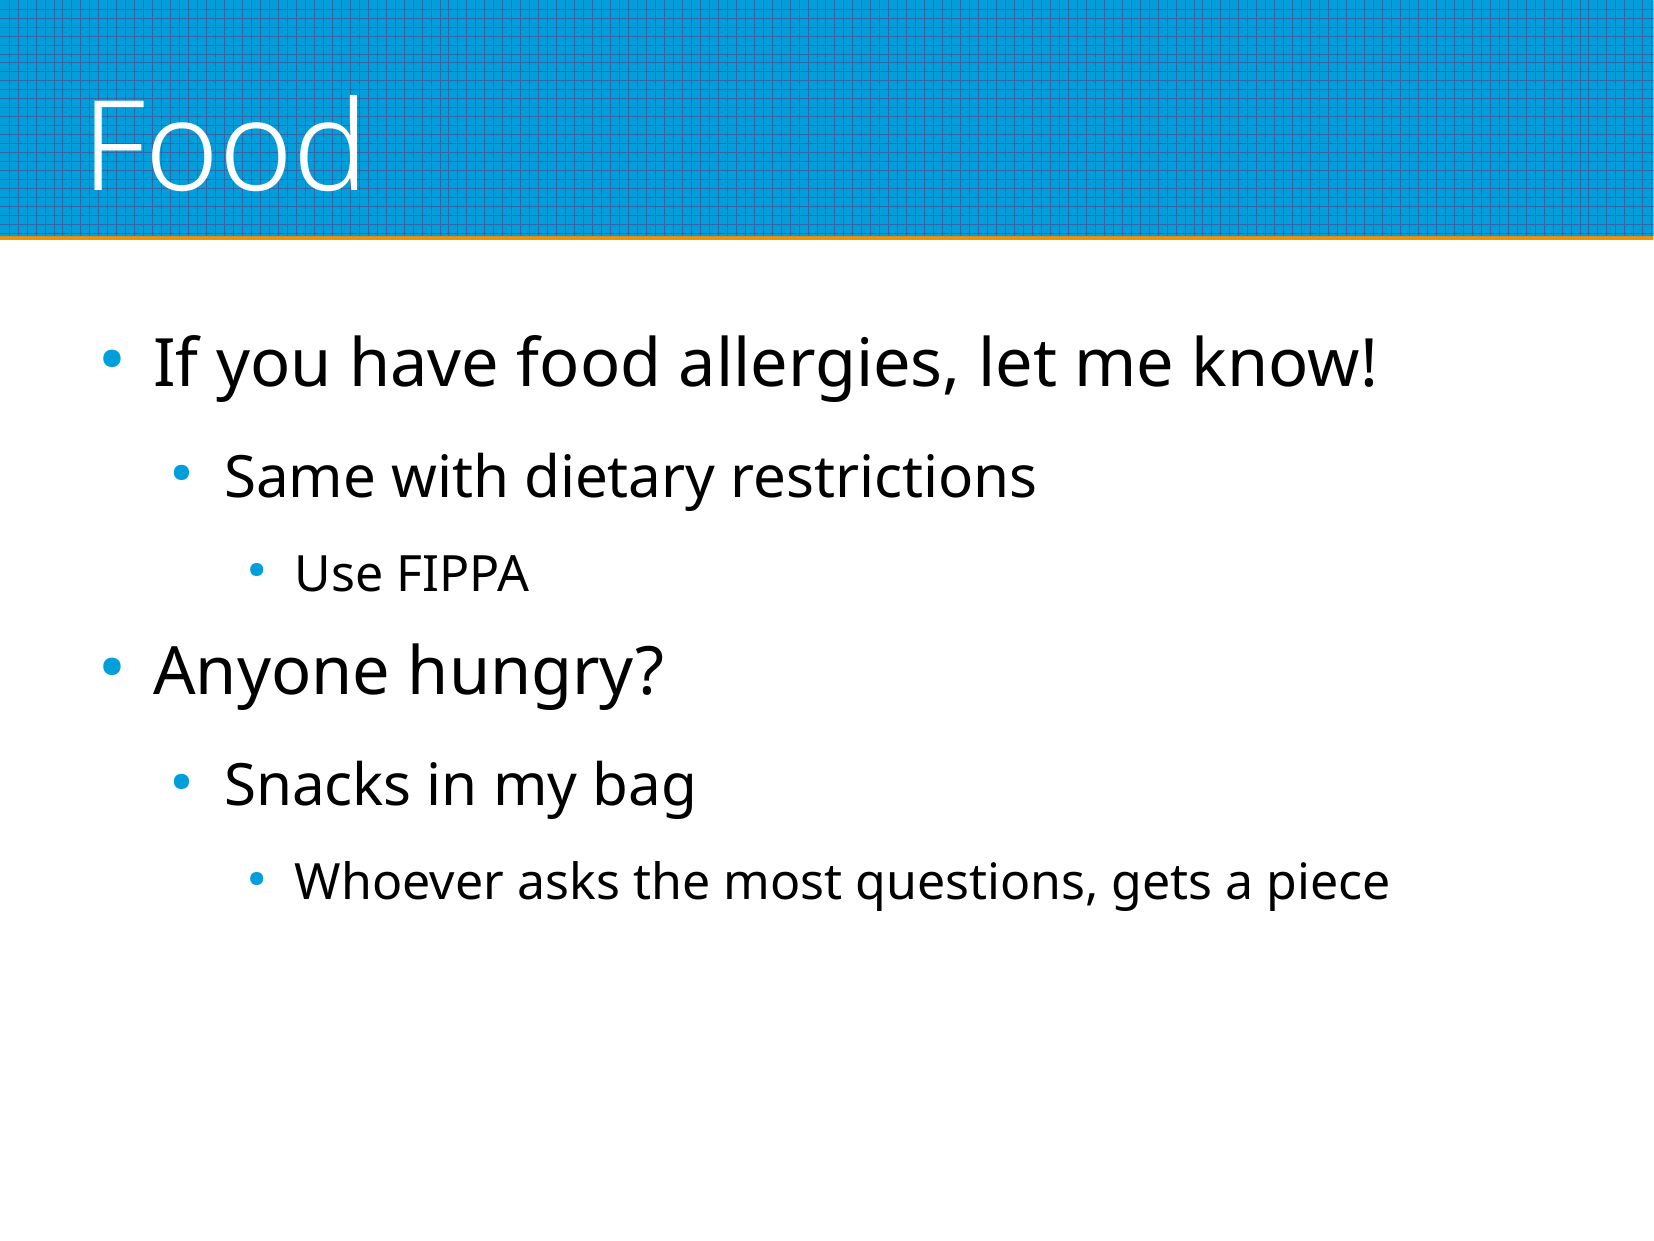

# Food
If you have food allergies, let me know!
Same with dietary restrictions
Use FIPPA
Anyone hungry?
Snacks in my bag
Whoever asks the most questions, gets a piece